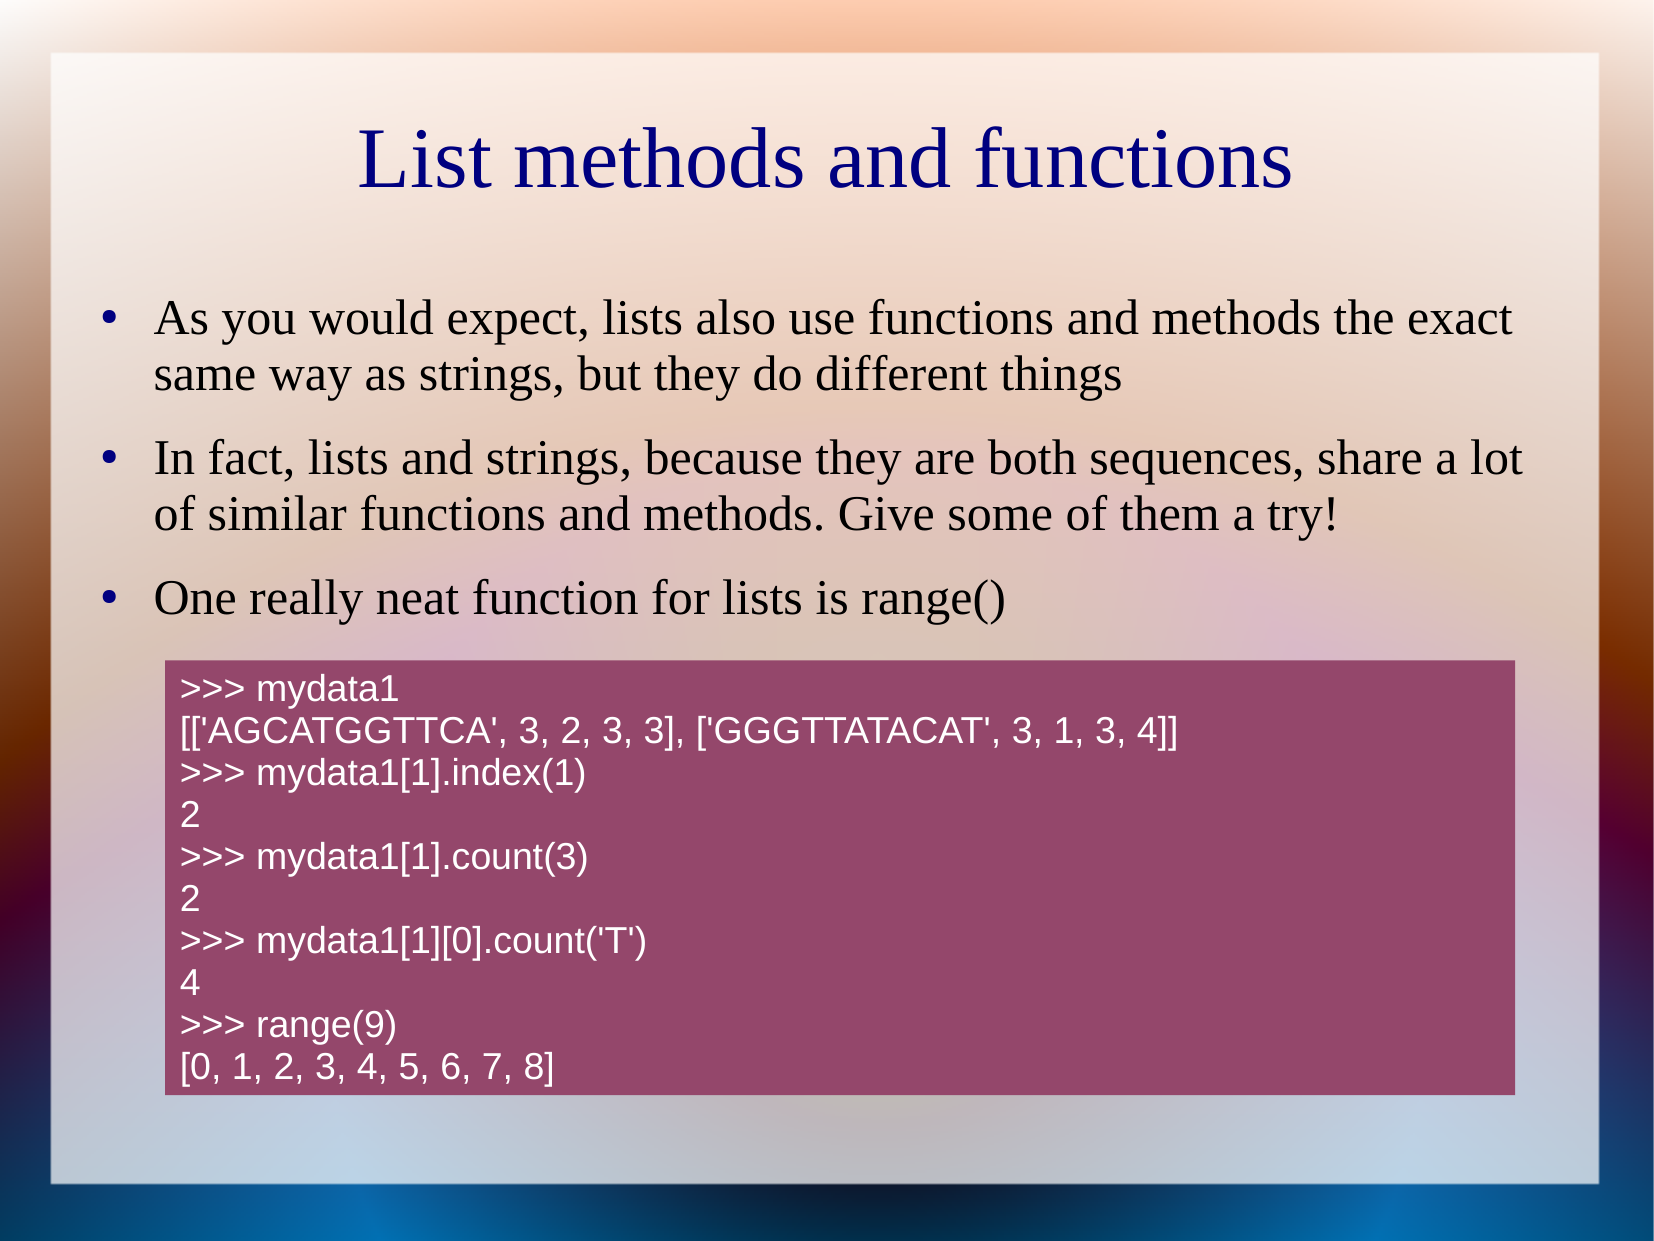

# List methods and functions
As you would expect, lists also use functions and methods the exact same way as strings, but they do different things
In fact, lists and strings, because they are both sequences, share a lot of similar functions and methods. Give some of them a try!
One really neat function for lists is range()
>>> mydata1
[['AGCATGGTTCA', 3, 2, 3, 3], ['GGGTTATACAT', 3, 1, 3, 4]]
>>> mydata1[1].index(1)
2
>>> mydata1[1].count(3)
2
>>> mydata1[1][0].count('T')
4
>>> range(9)
[0, 1, 2, 3, 4, 5, 6, 7, 8]